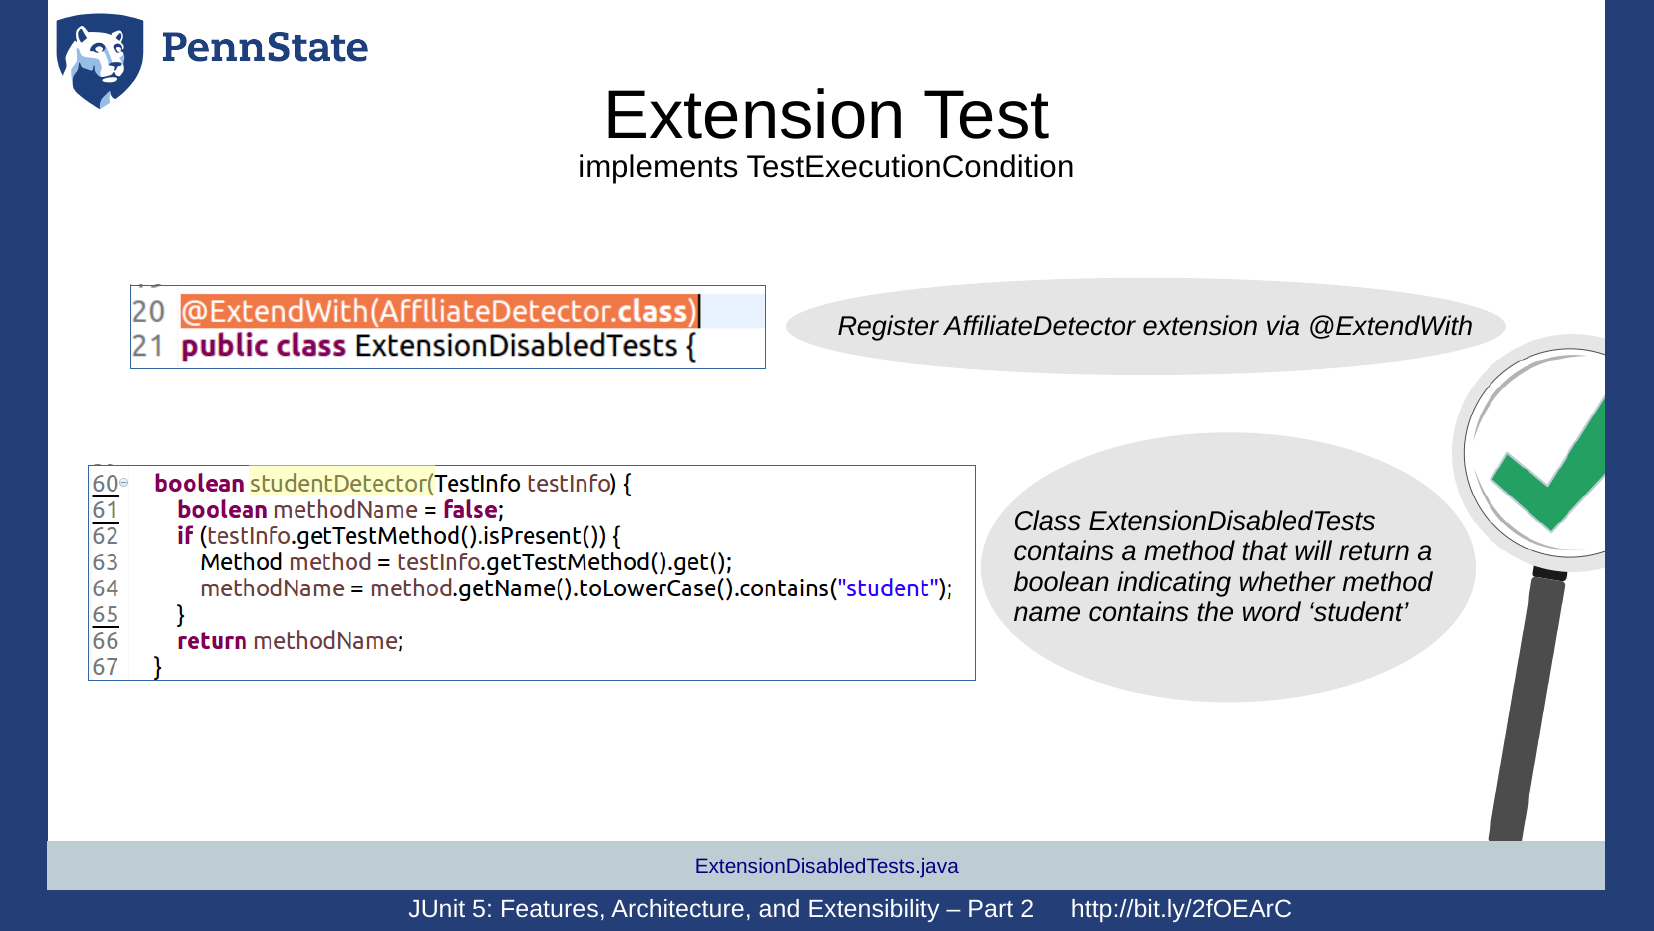

# Extension Test
implements TestExecutionCondition
Register AffiliateDetector extension via @ExtendWith
Class ExtensionDisabledTests contains a method that will return a boolean indicating whether method name contains the word ‘student’
ExtensionDisabledTests.java